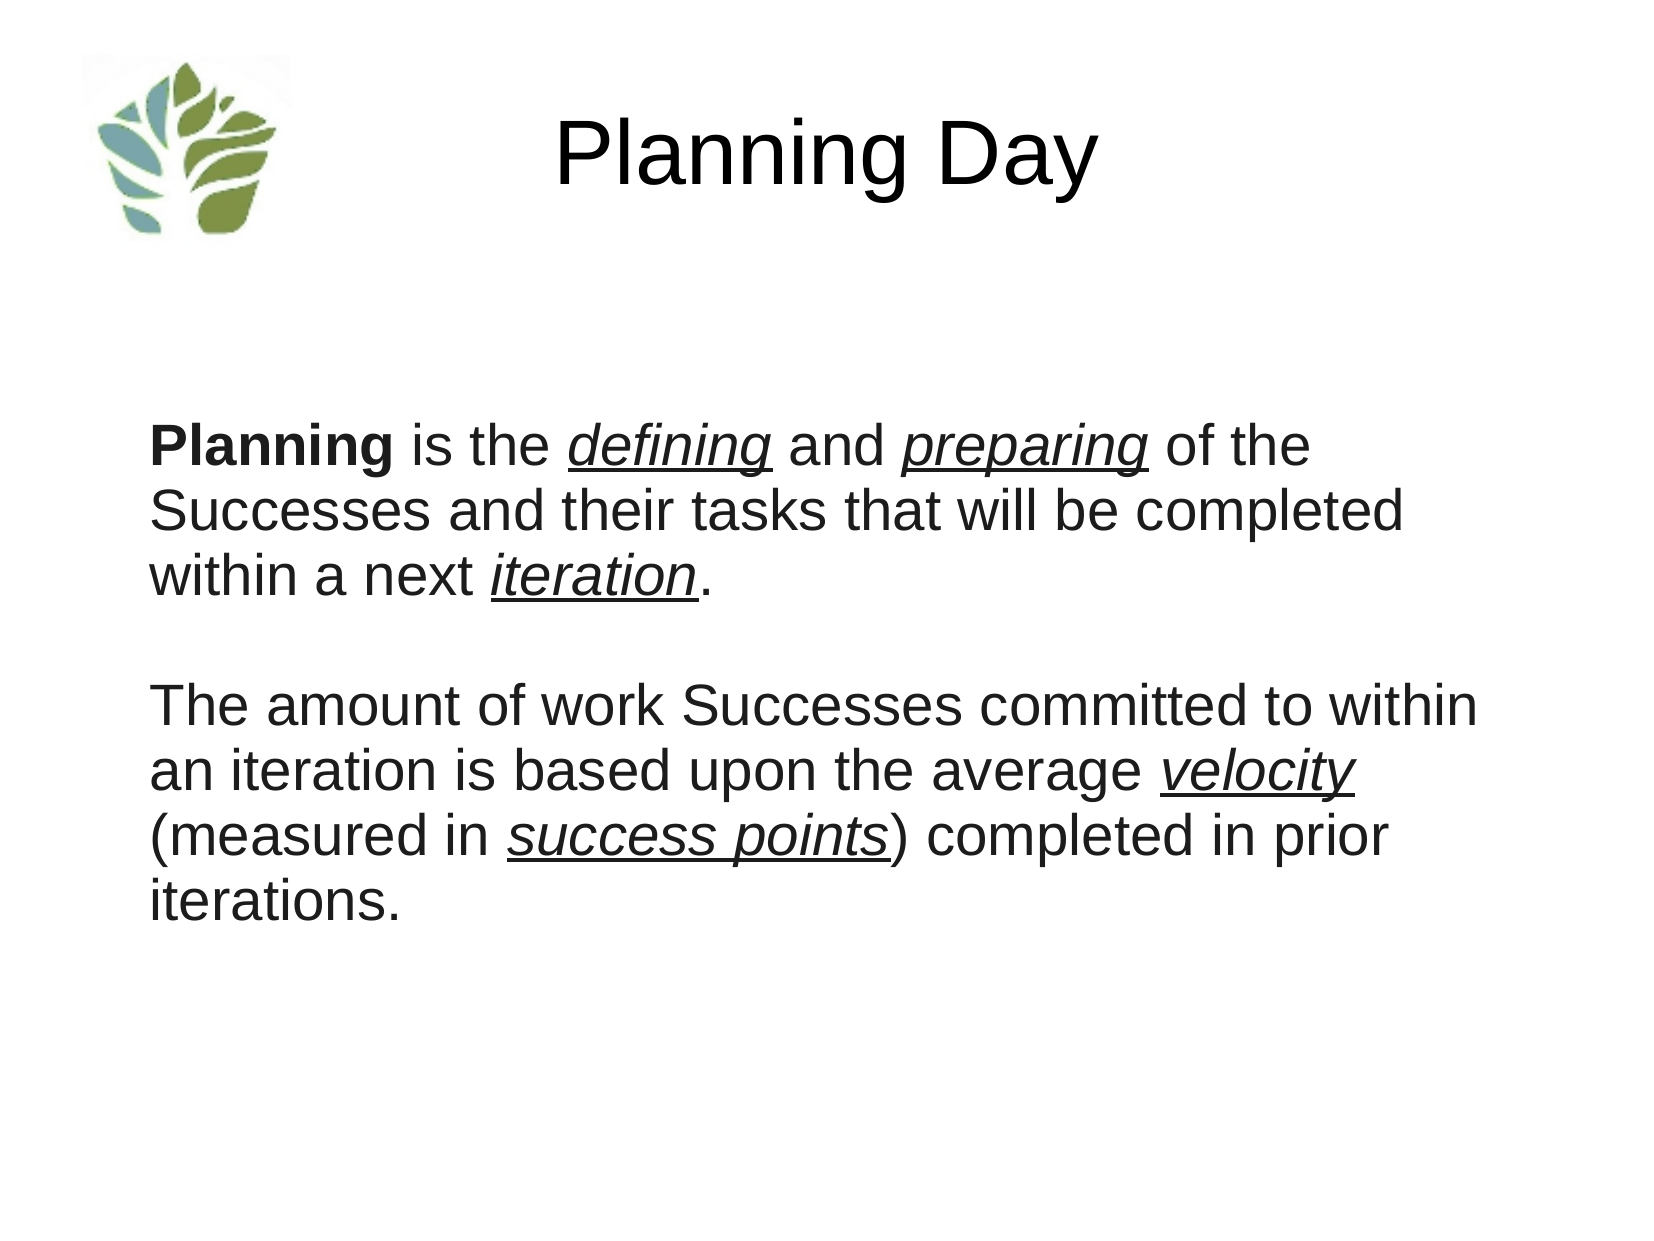

# Planning Day
Planning is the defining and preparing of the Successes and their tasks that will be completed within a next iteration.
The amount of work Successes committed to within an iteration is based upon the average velocity (measured in success points) completed in prior iterations.